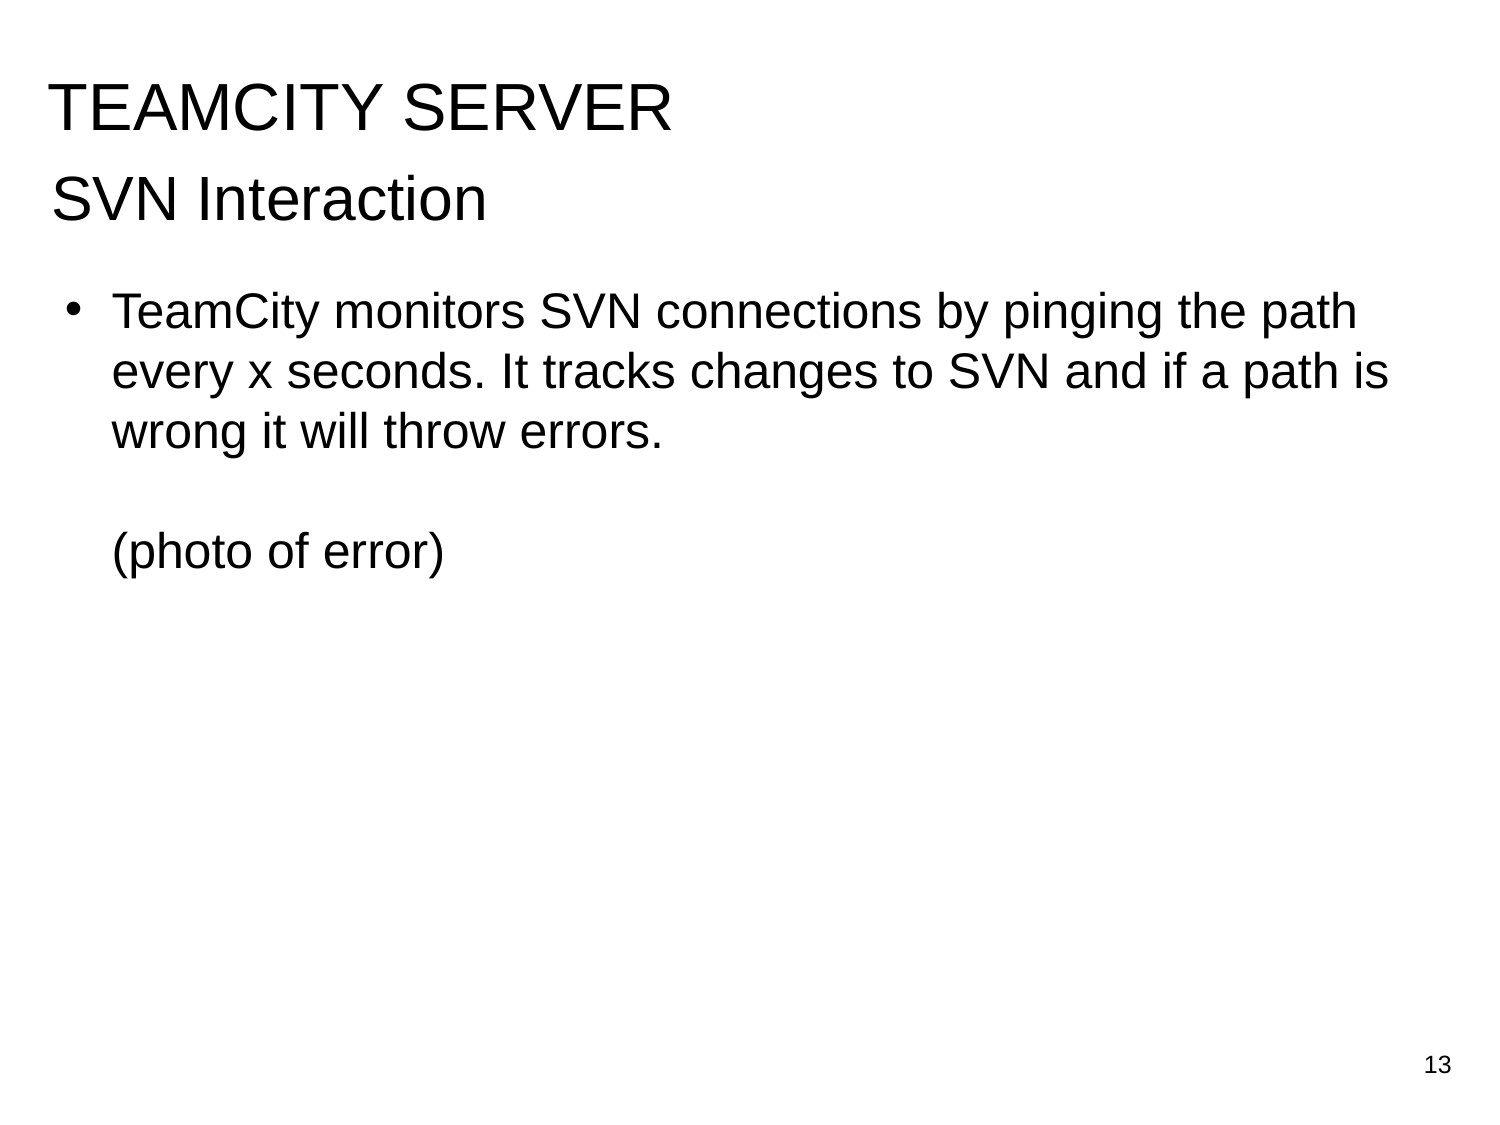

# Teamcity server
SVN Interaction
TeamCity monitors SVN connections by pinging the path every x seconds. It tracks changes to SVN and if a path is wrong it will throw errors.
(photo of error)